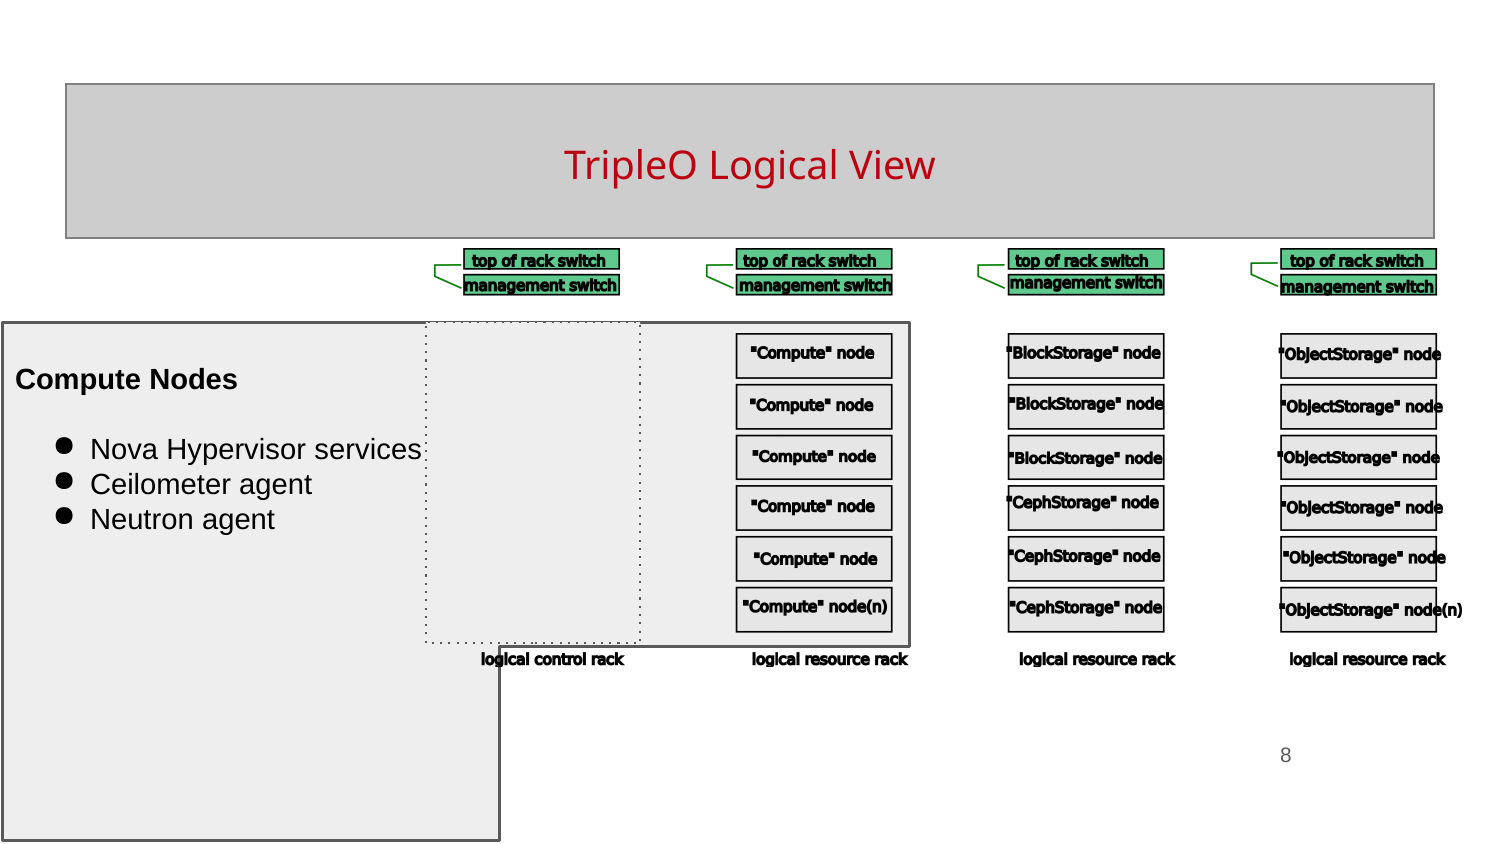

TripleO Logical View
Compute Nodes
Nova Hypervisor services
Ceilometer agent
Neutron agent